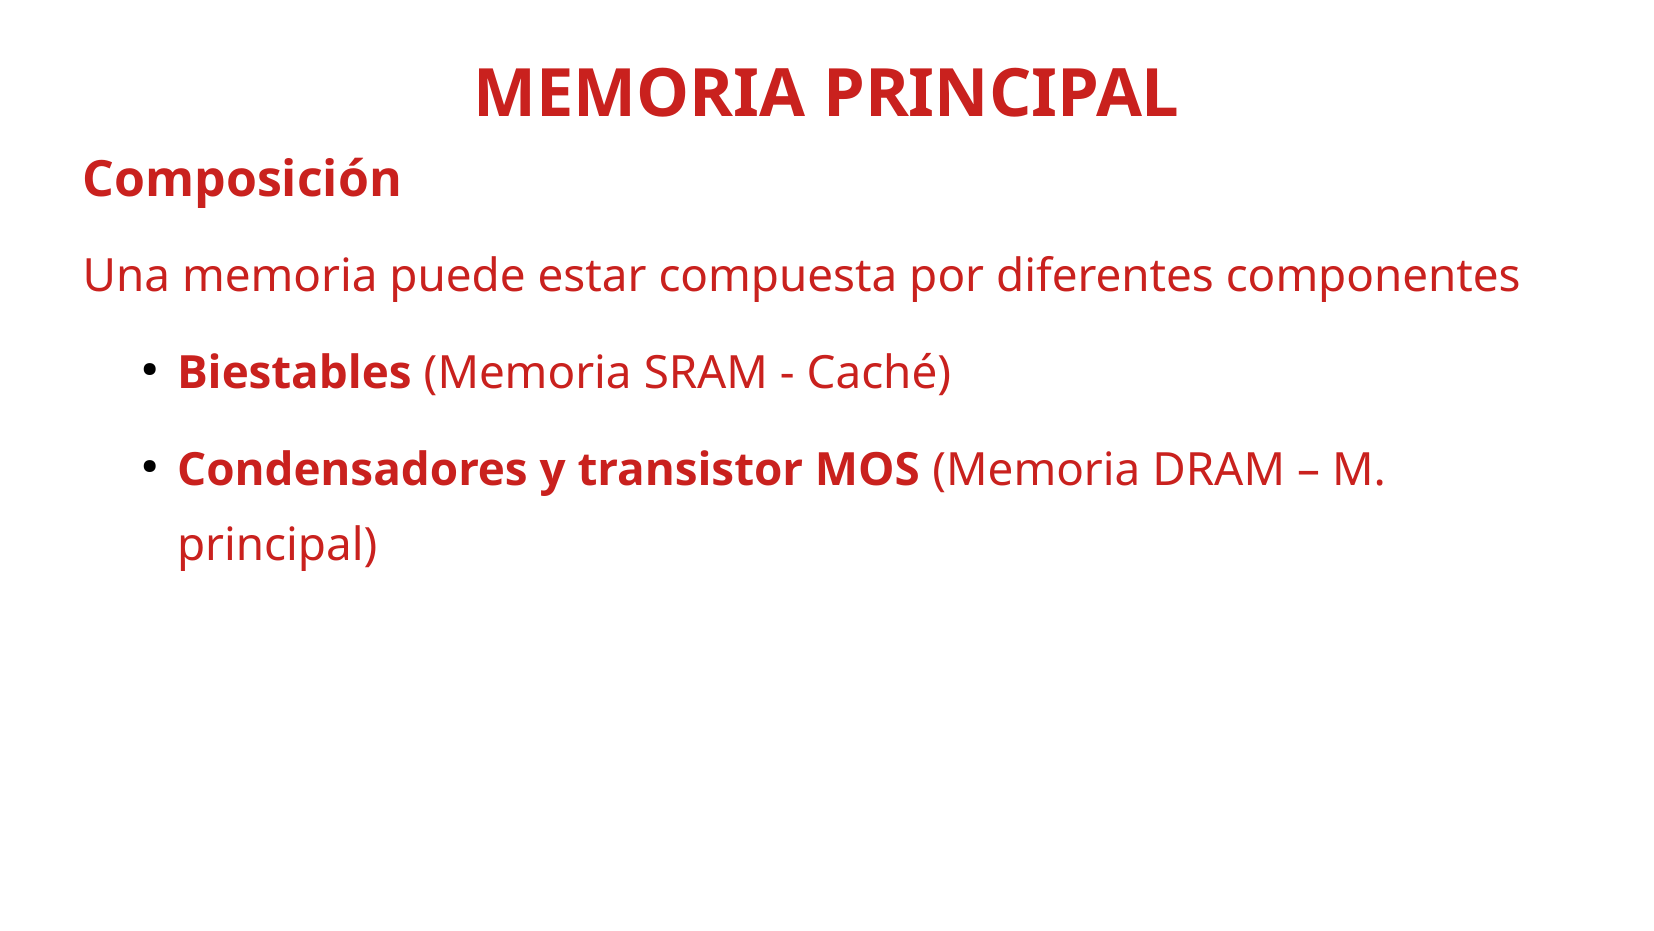

# MEMORIA PRINCIPAL
Composición
Una memoria puede estar compuesta por diferentes componentes
Biestables (Memoria SRAM - Caché)
Condensadores y transistor MOS (Memoria DRAM – M. principal)